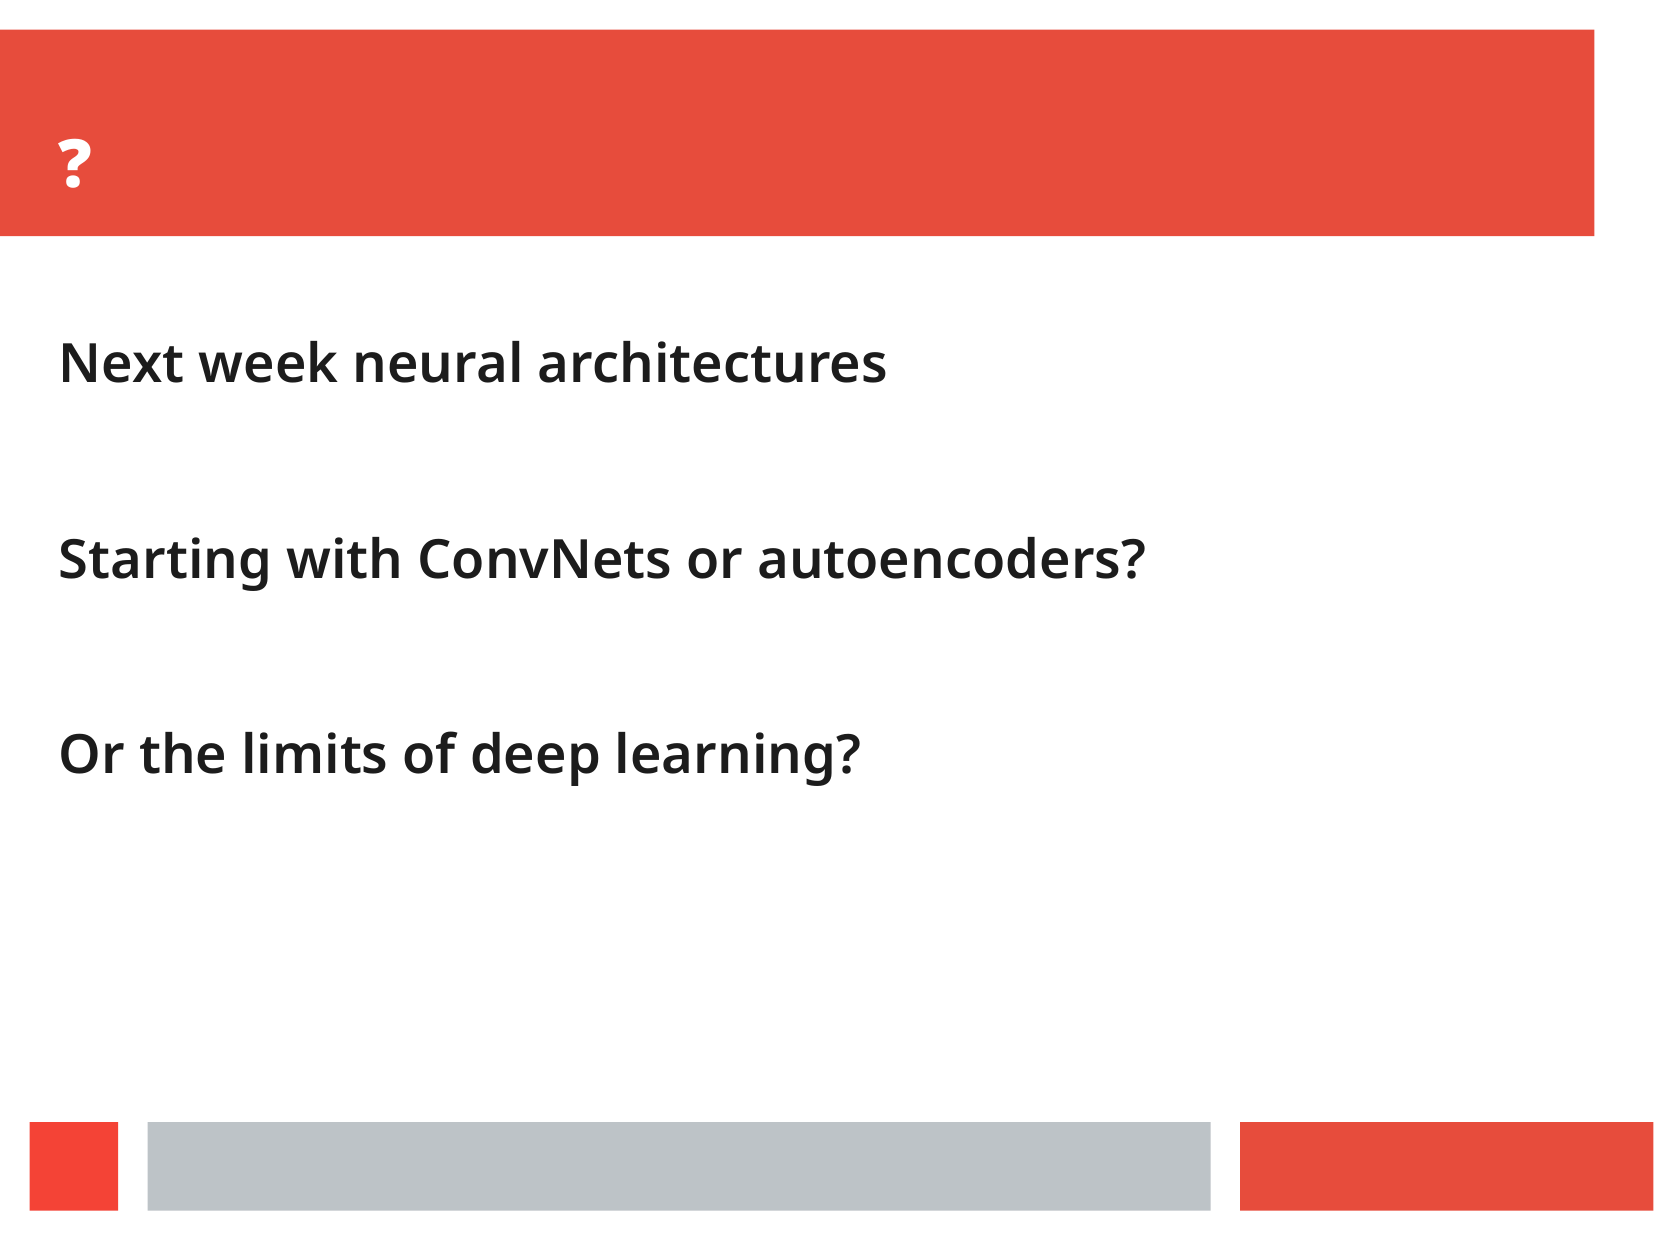

# ?
Next week neural architectures
Starting with ConvNets or autoencoders?
Or the limits of deep learning?